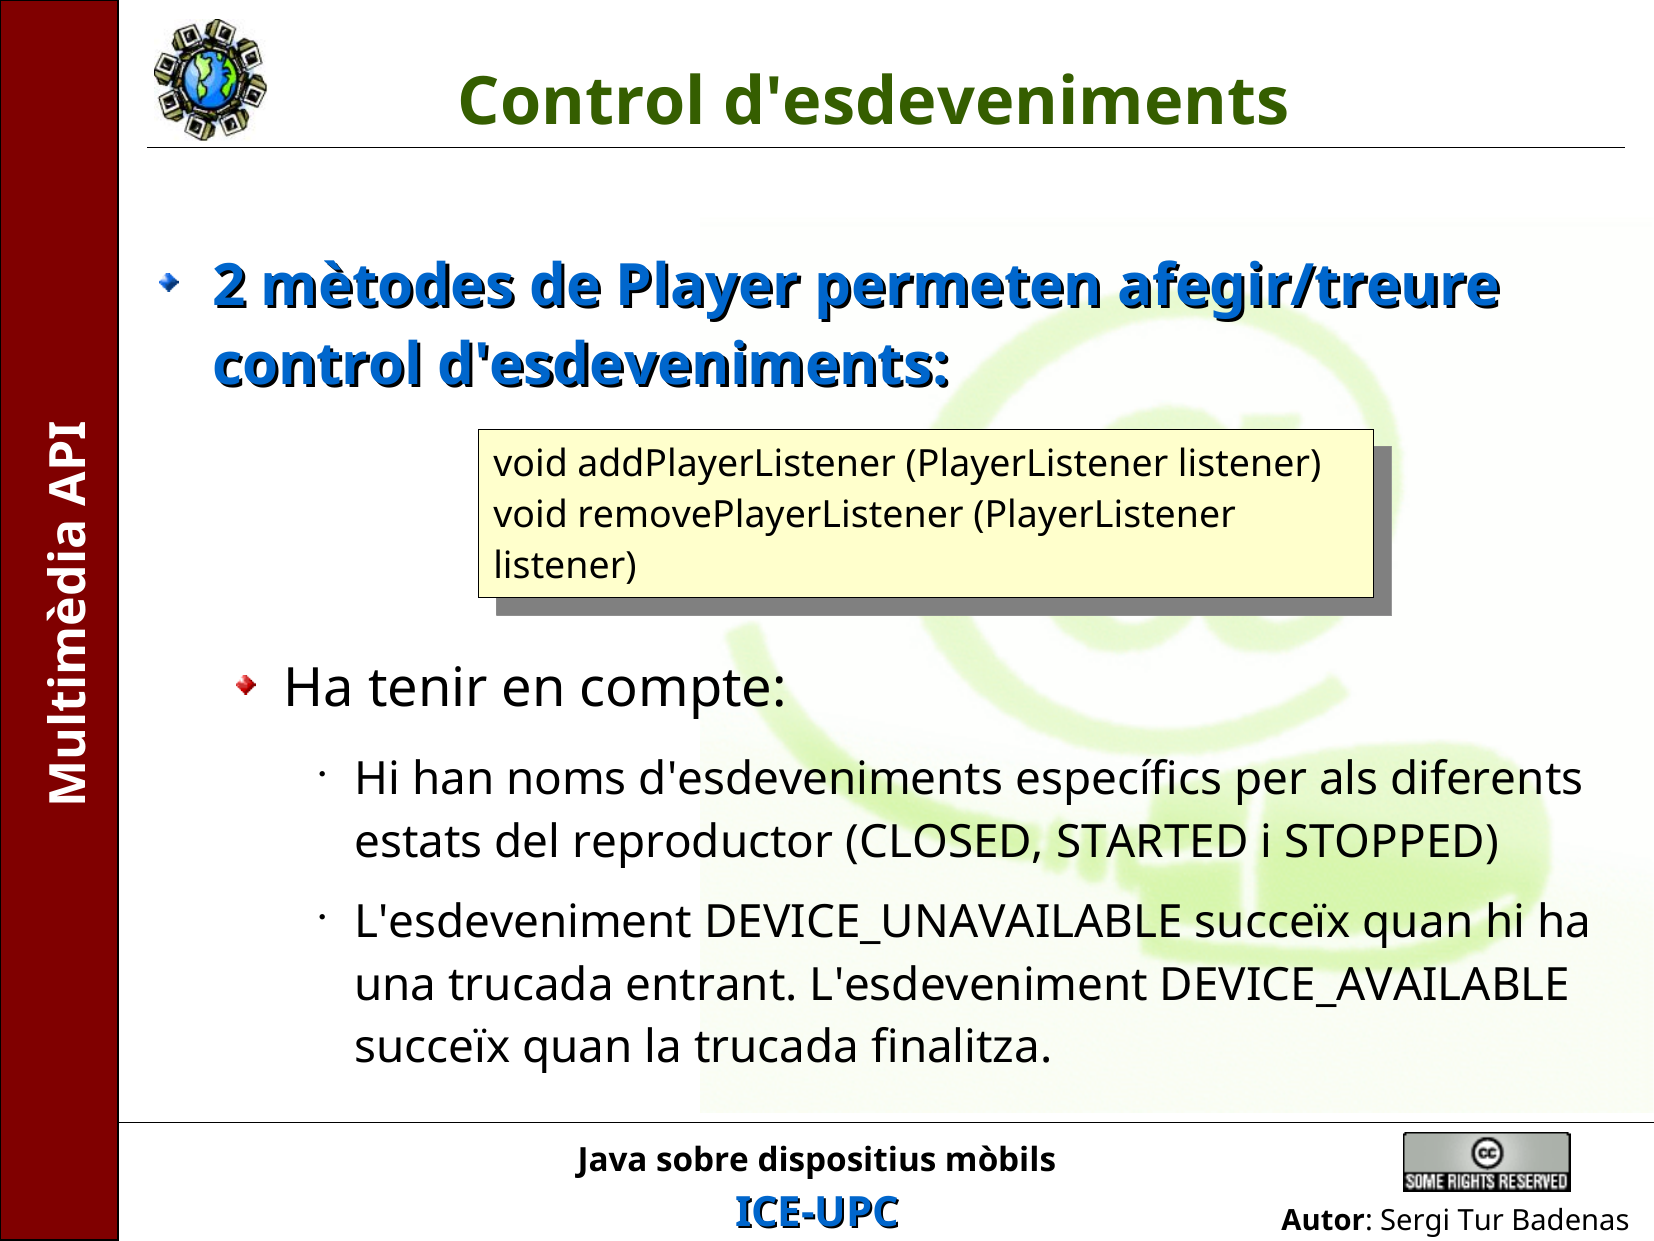

# Control d'esdeveniments
2 mètodes de Player permeten afegir/treure control d'esdeveniments:
Ha tenir en compte:
Hi han noms d'esdeveniments específics per als diferents estats del reproductor (CLOSED, STARTED i STOPPED)
L'esdeveniment DEVICE_UNAVAILABLE succeïx quan hi ha una trucada entrant. L'esdeveniment DEVICE_AVAILABLE succeïx quan la trucada finalitza.
void addPlayerListener (PlayerListener listener)
void removePlayerListener (PlayerListener listener)